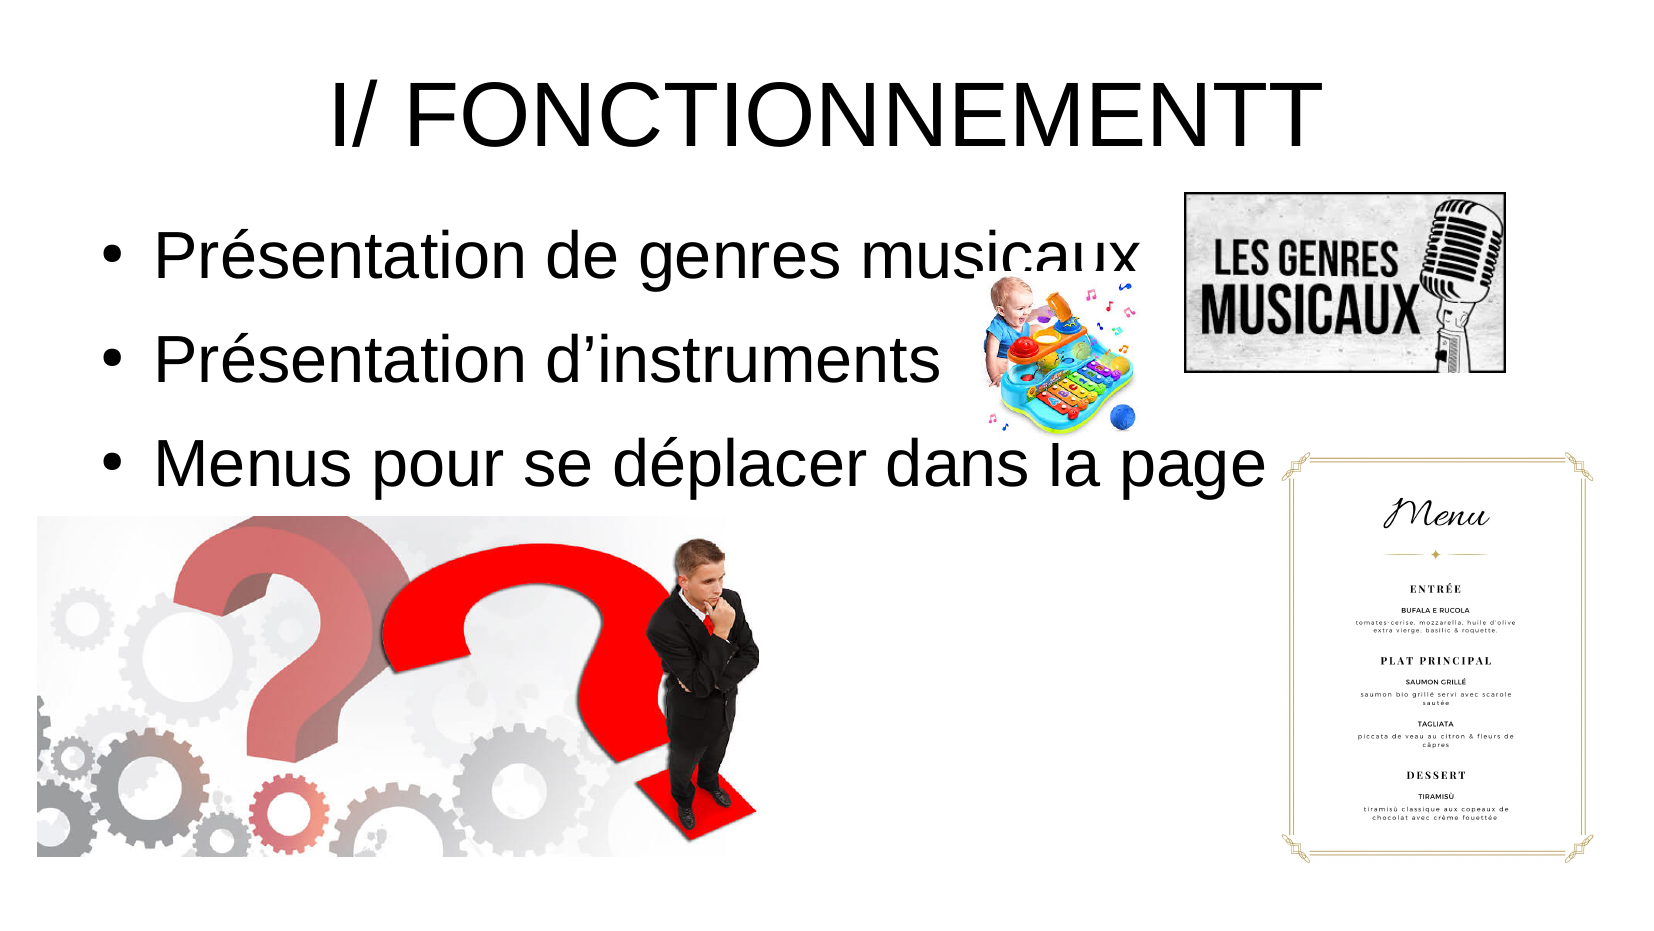

# I/ FONCTIONNEMENTT
Présentation de genres musicaux
Présentation d’instruments
Menus pour se déplacer dans la page